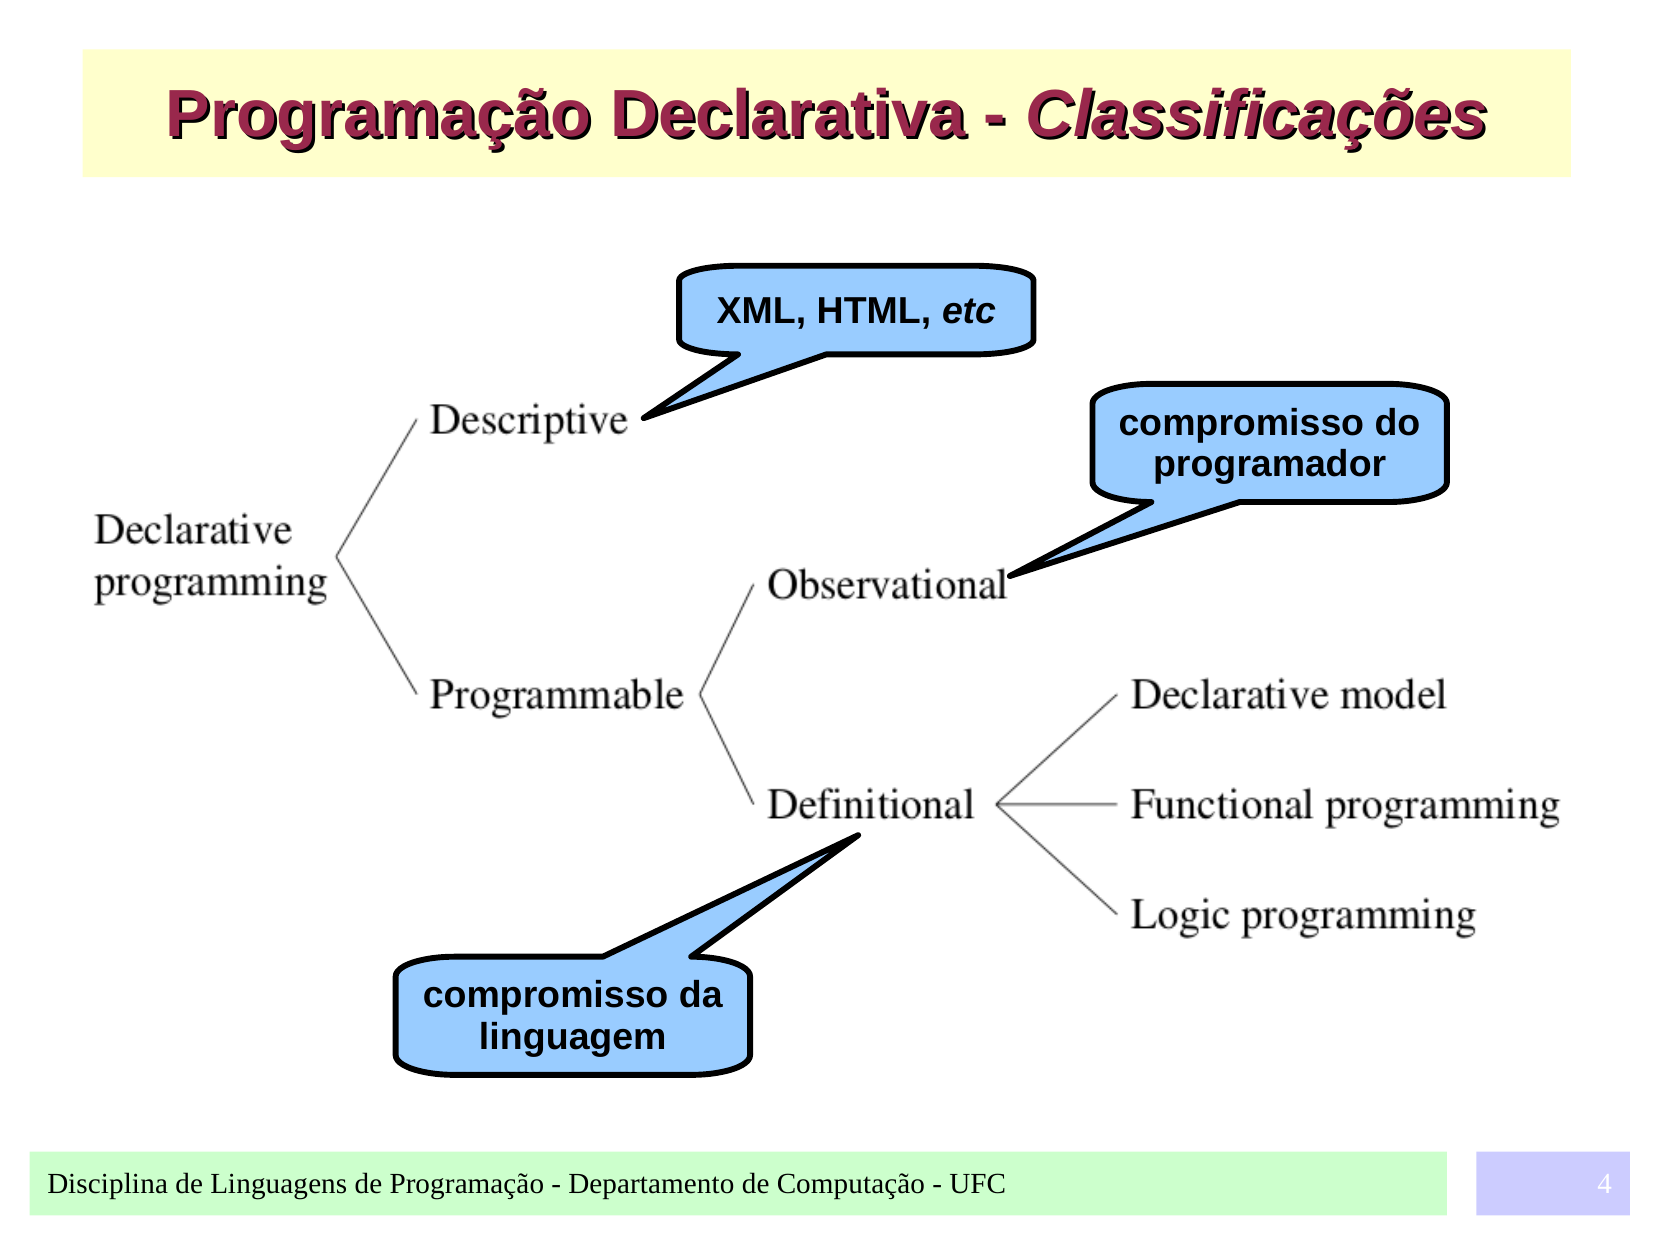

# Programação Declarativa - Classificações
XML, HTML, etc
compromisso do
programador
compromisso da
linguagem
Disciplina de Linguagens de Programação - Departamento de Computação - UFC
4